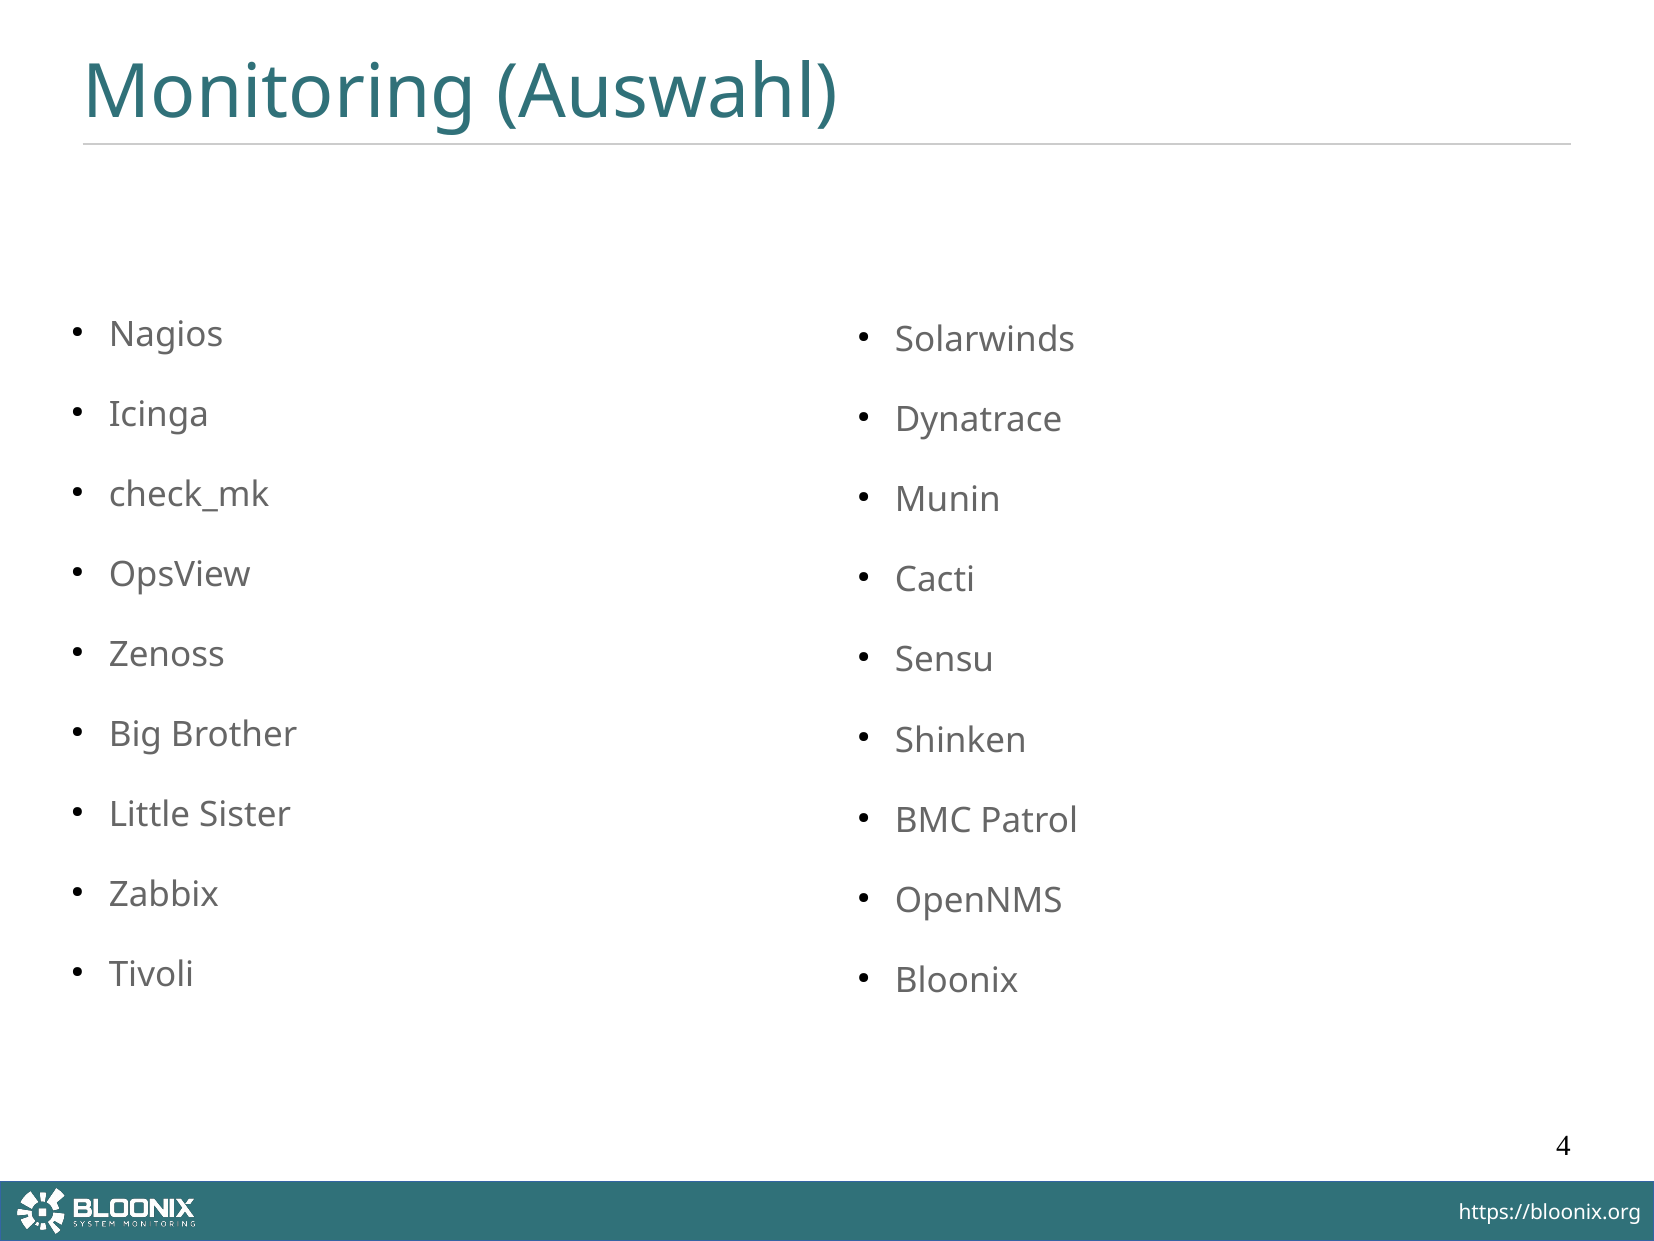

# Monitoring (Auswahl)
Nagios
Icinga
check_mk
OpsView
Zenoss
Big Brother
Little Sister
Zabbix
Tivoli
Solarwinds
Dynatrace
Munin
Cacti
Sensu
Shinken
BMC Patrol
OpenNMS
Bloonix
4
https://bloonix.org